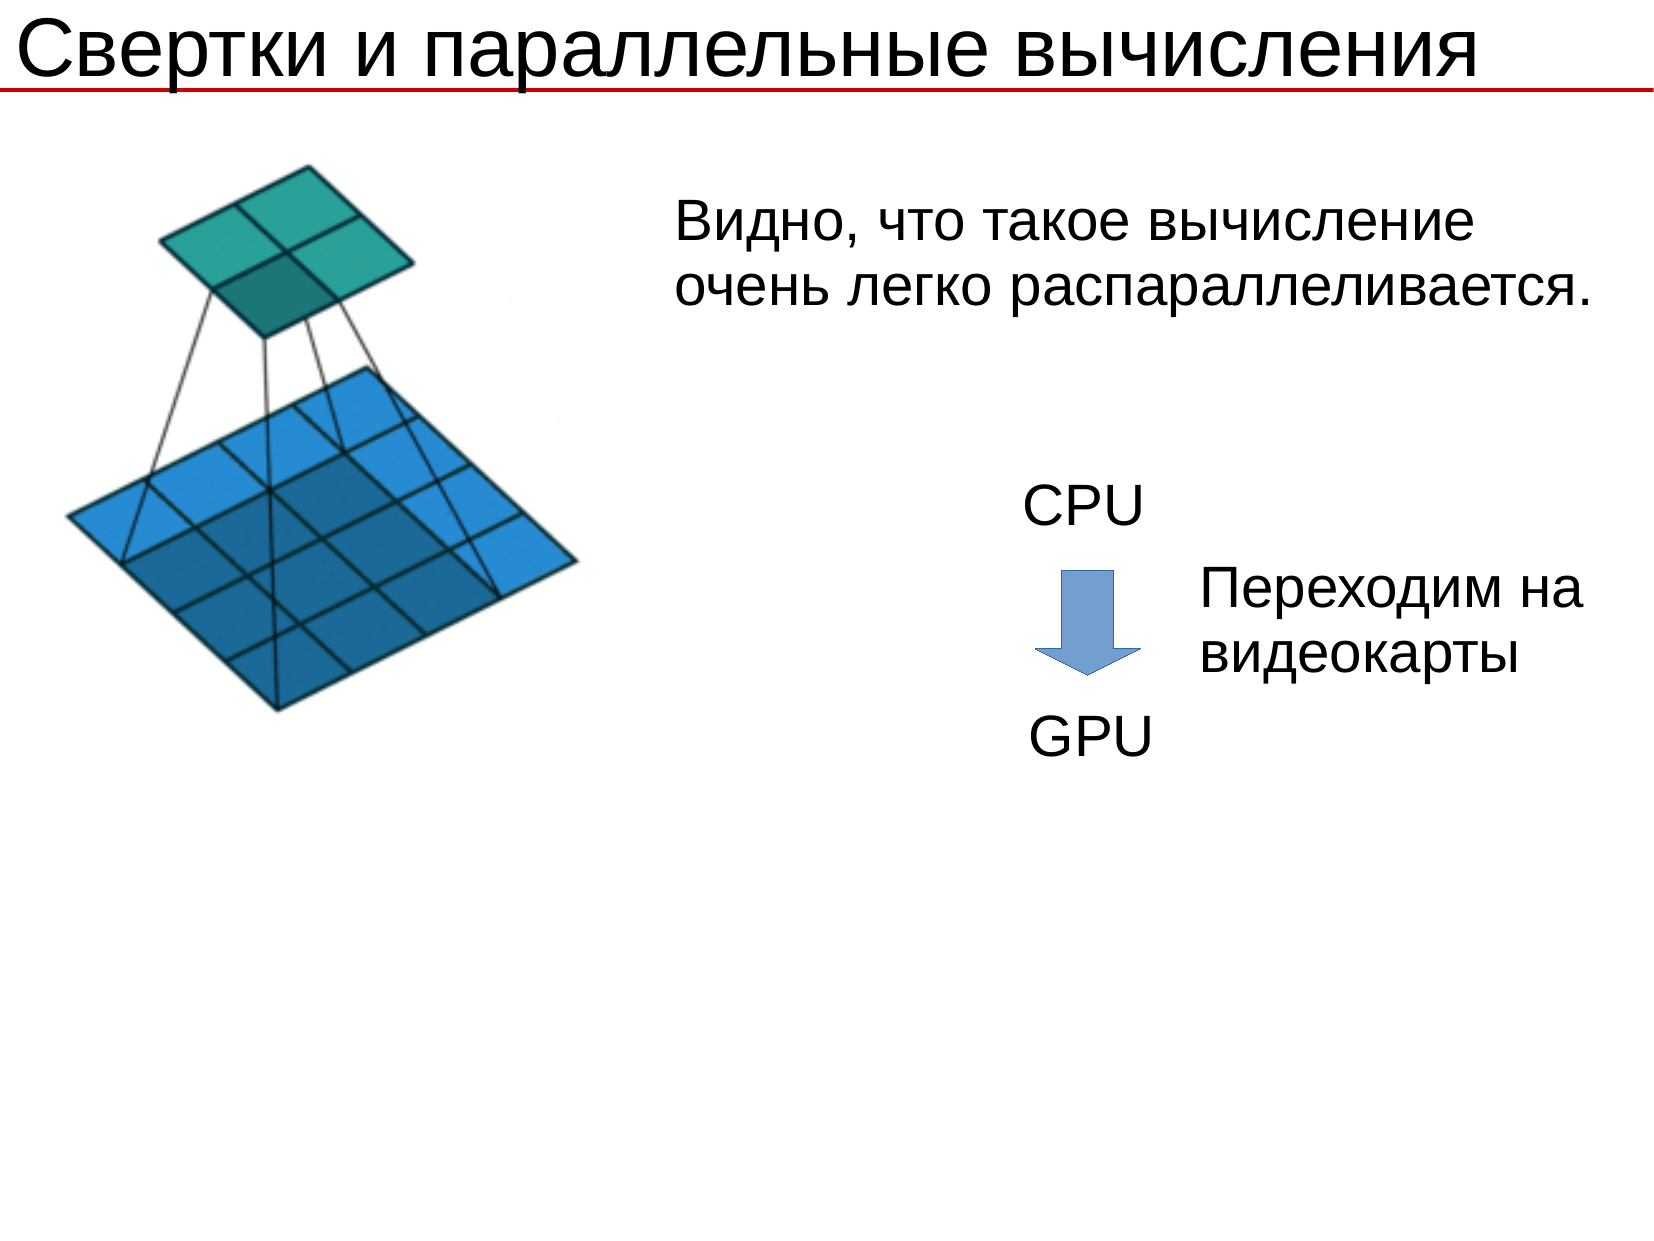

# Свертки и параллельные вычисления
Видно, что такое вычисление очень легко распараллеливается.
CPU
Переходим на видеокарты
GPU